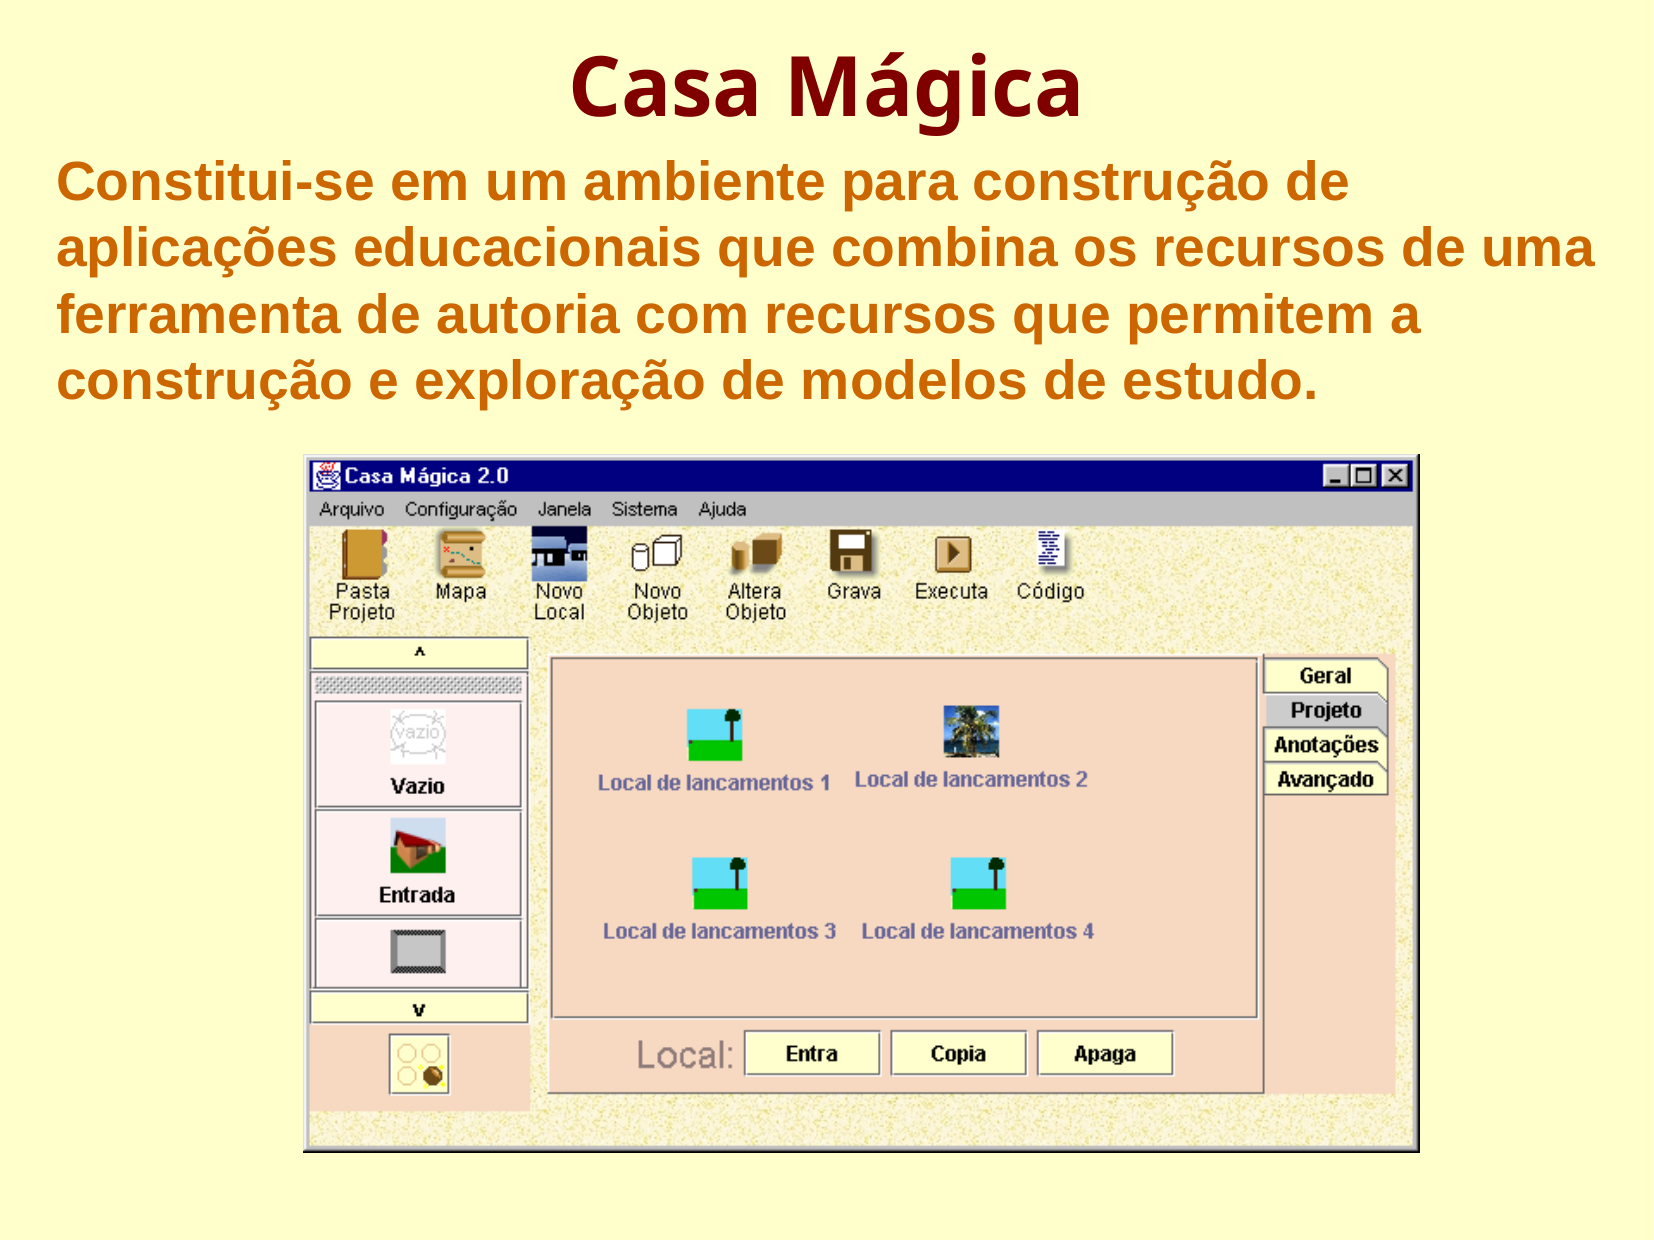

# Casa Mágica
Constitui-se em um ambiente para construção de aplicações educacionais que combina os recursos de uma ferramenta de autoria com recursos que permitem a construção e exploração de modelos de estudo.